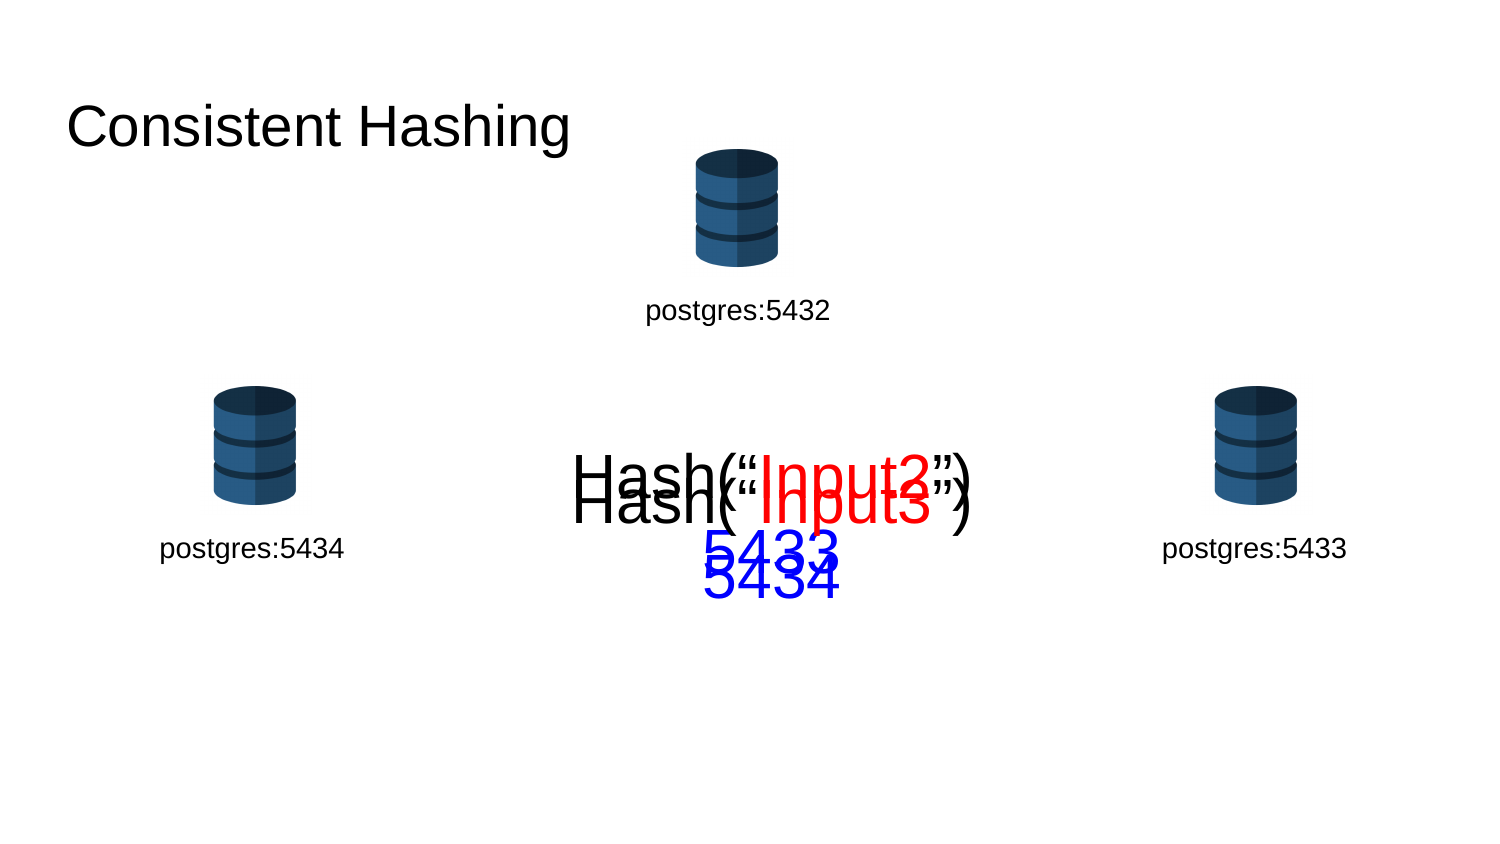

# Consistent Hashing
postgres:5432
Hash(“Input2”)
5433
Hash(“Input3”)
5434
postgres:5434
postgres:5433